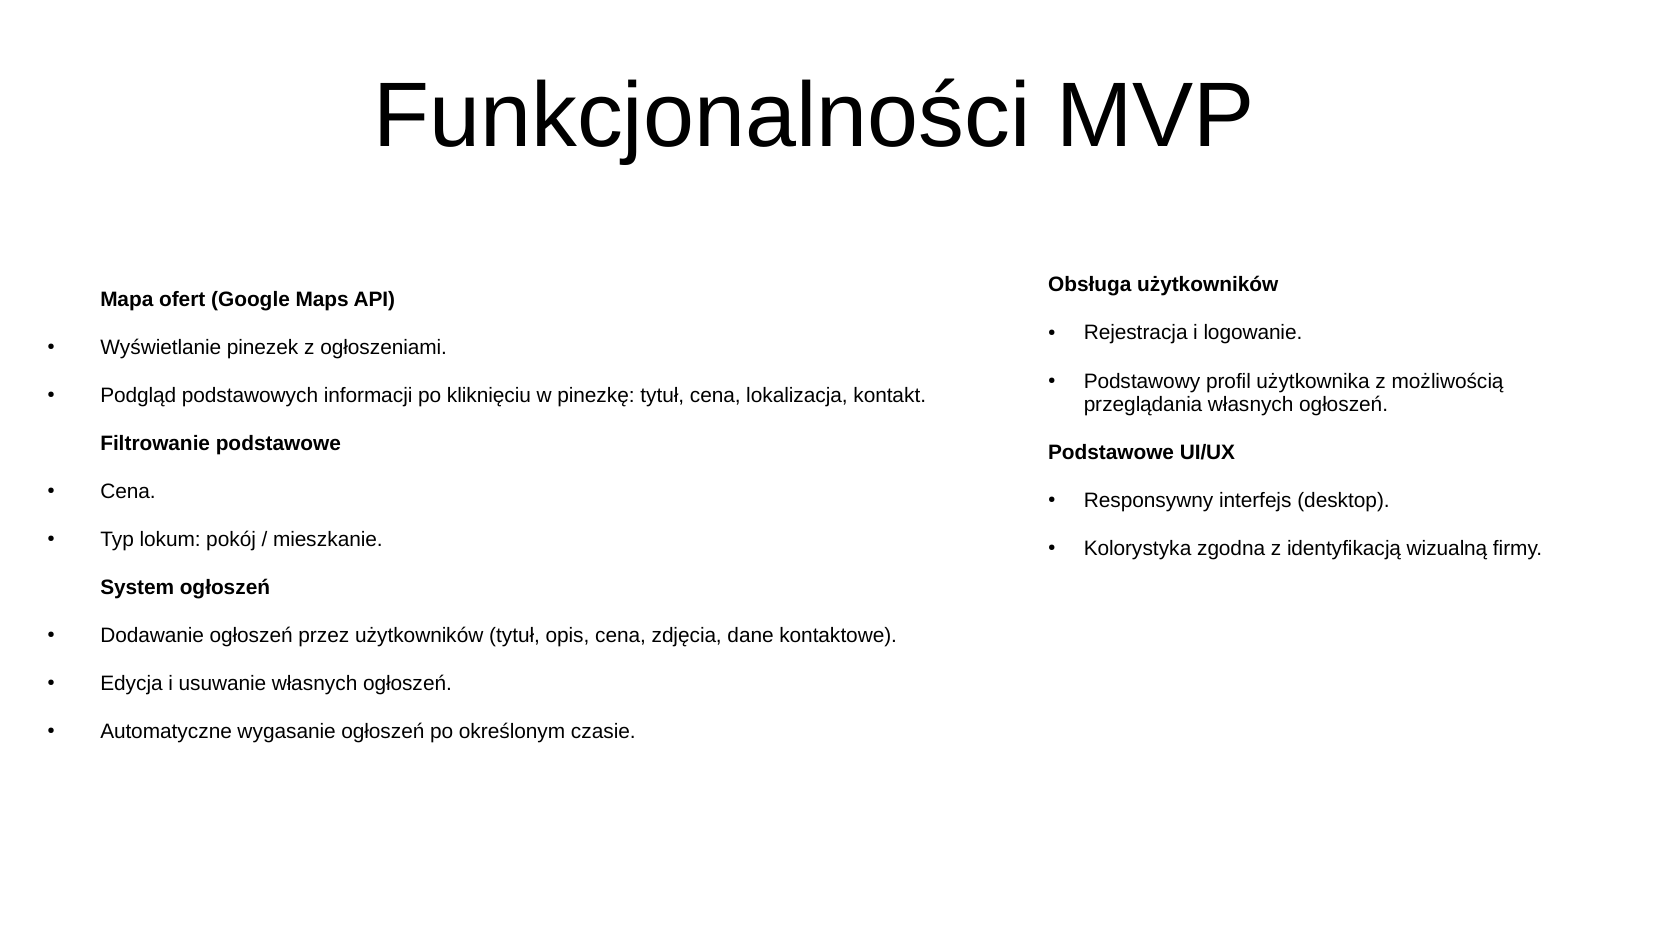

# Funkcjonalności MVP
Obsługa użytkowników
Rejestracja i logowanie.
Podstawowy profil użytkownika z możliwością przeglądania własnych ogłoszeń.
Podstawowe UI/UX
Responsywny interfejs (desktop).
Kolorystyka zgodna z identyfikacją wizualną firmy.
Mapa ofert (Google Maps API)
Wyświetlanie pinezek z ogłoszeniami.
Podgląd podstawowych informacji po kliknięciu w pinezkę: tytuł, cena, lokalizacja, kontakt.
Filtrowanie podstawowe
Cena.
Typ lokum: pokój / mieszkanie.
System ogłoszeń
Dodawanie ogłoszeń przez użytkowników (tytuł, opis, cena, zdjęcia, dane kontaktowe).
Edycja i usuwanie własnych ogłoszeń.
Automatyczne wygasanie ogłoszeń po określonym czasie.